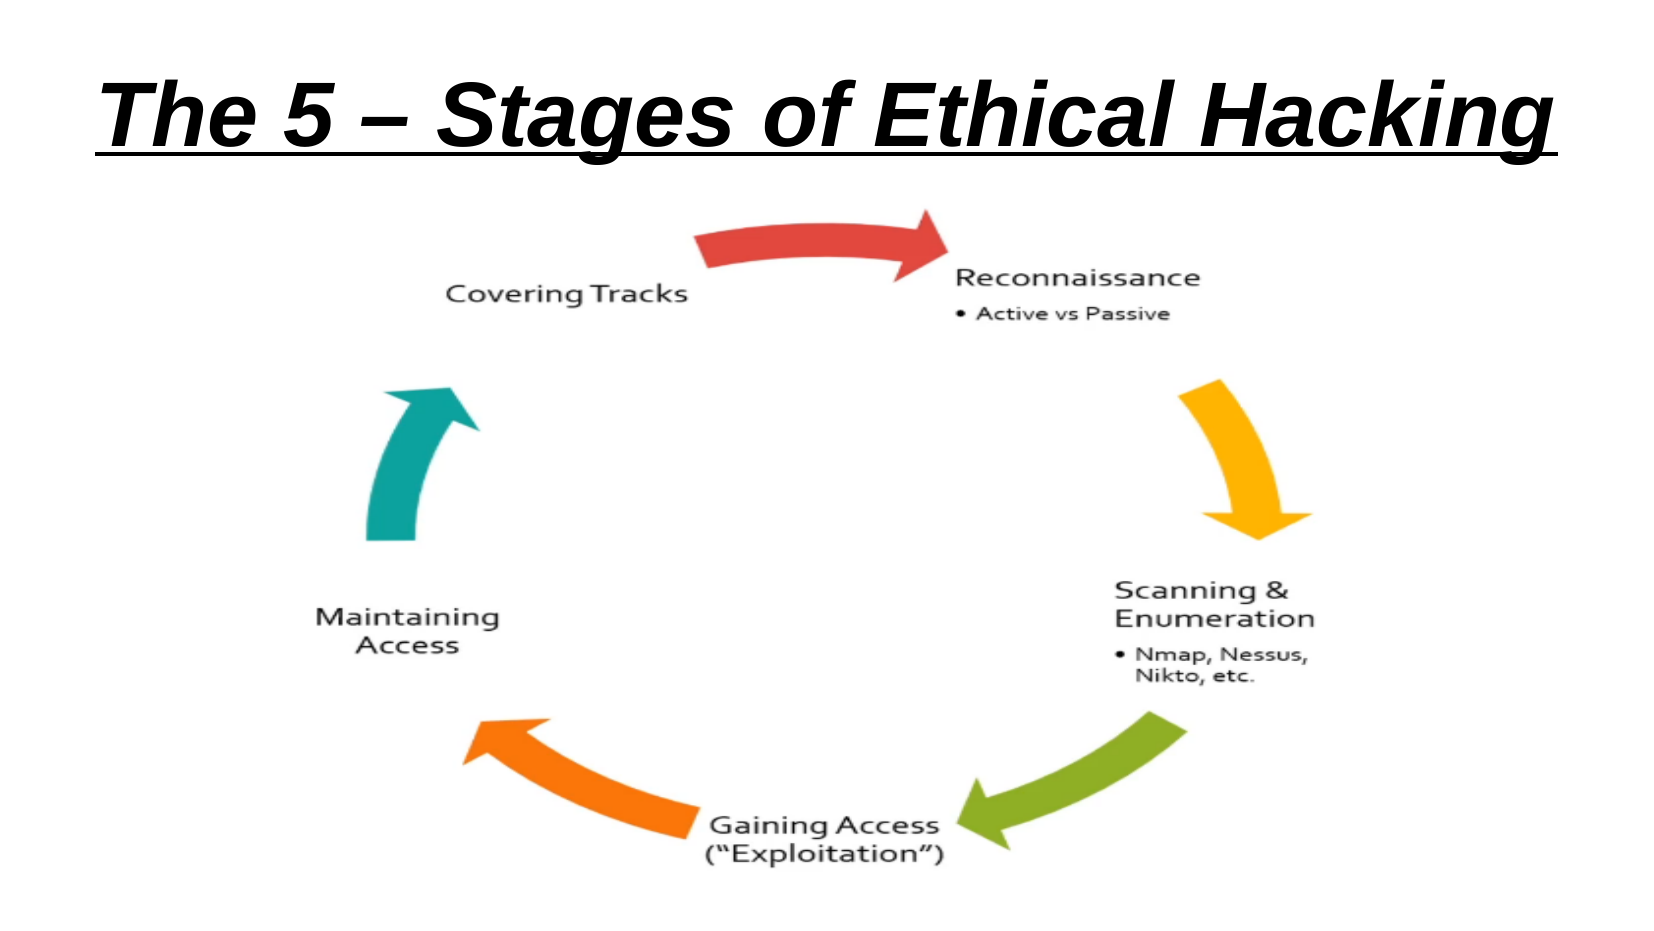

# The 5 – Stages of Ethical Hacking